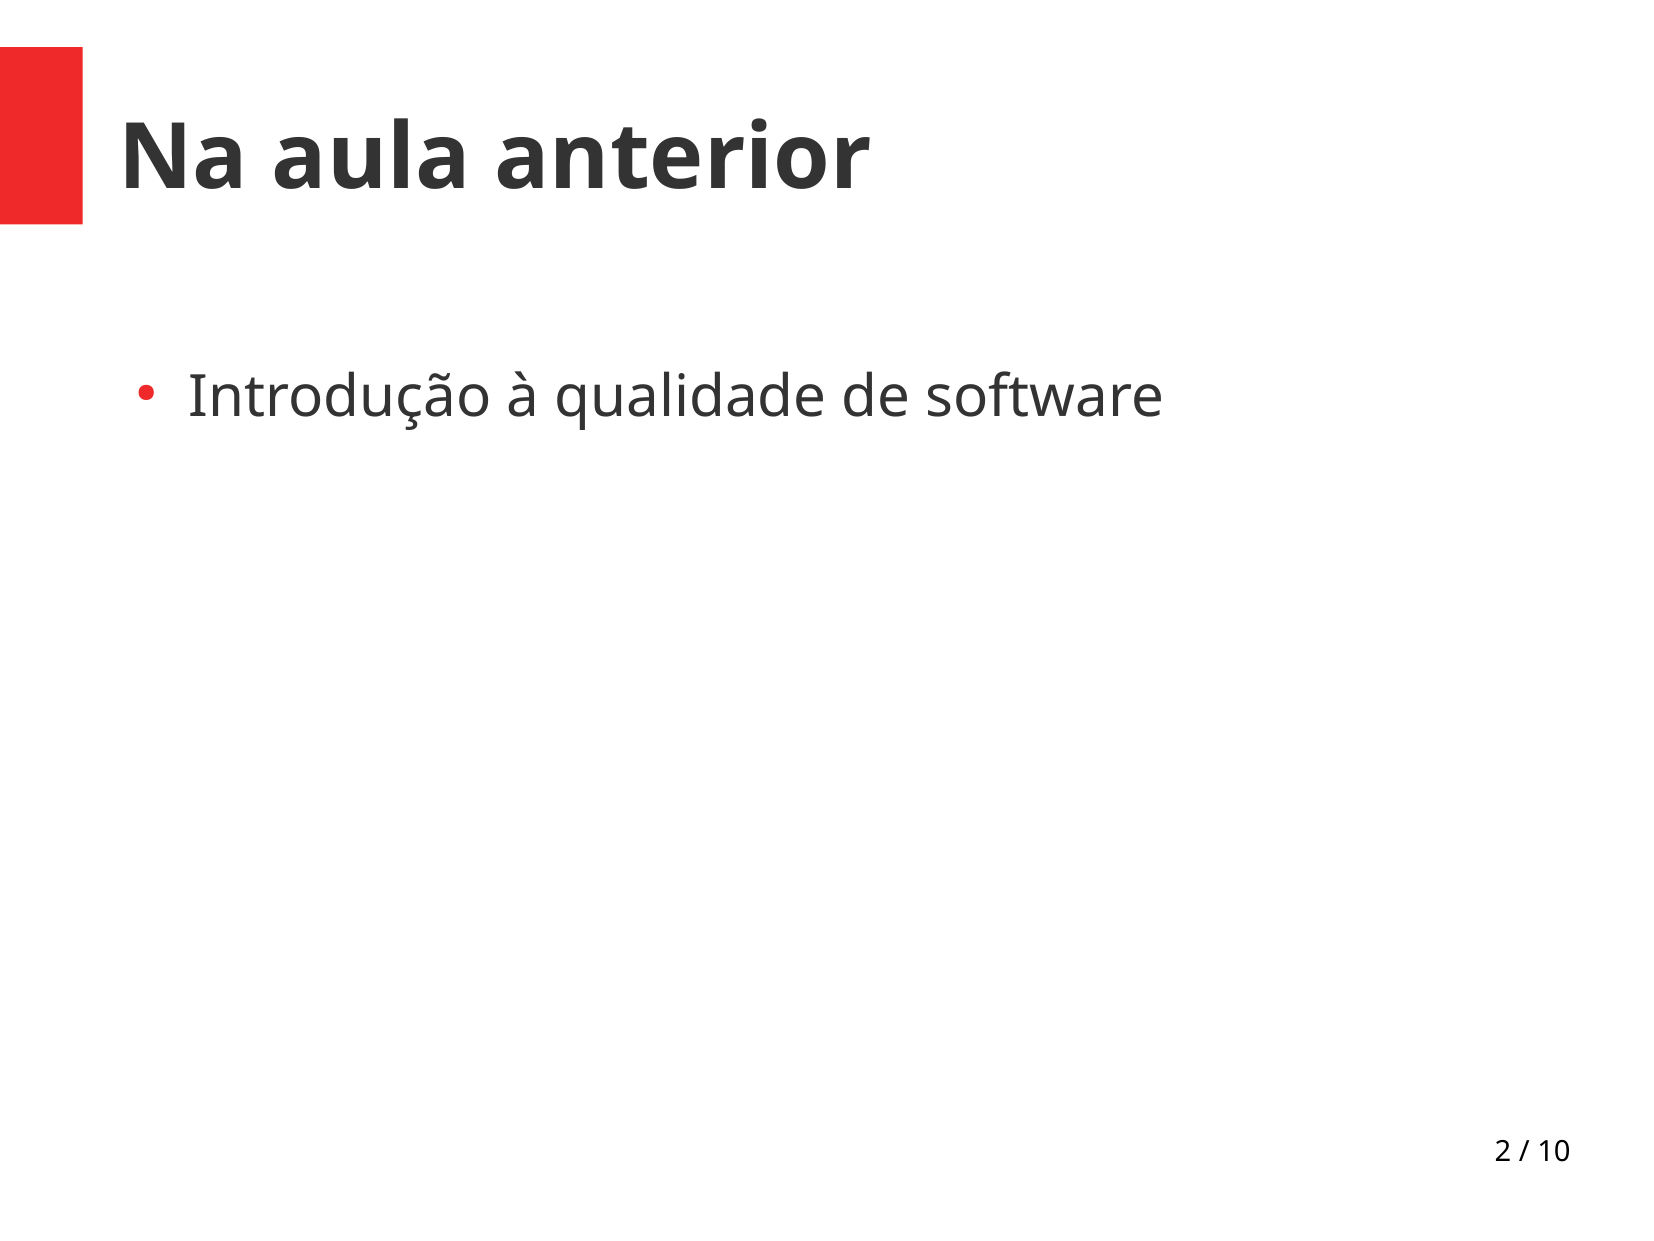

# Na aula anterior
Introdução à qualidade de software
2